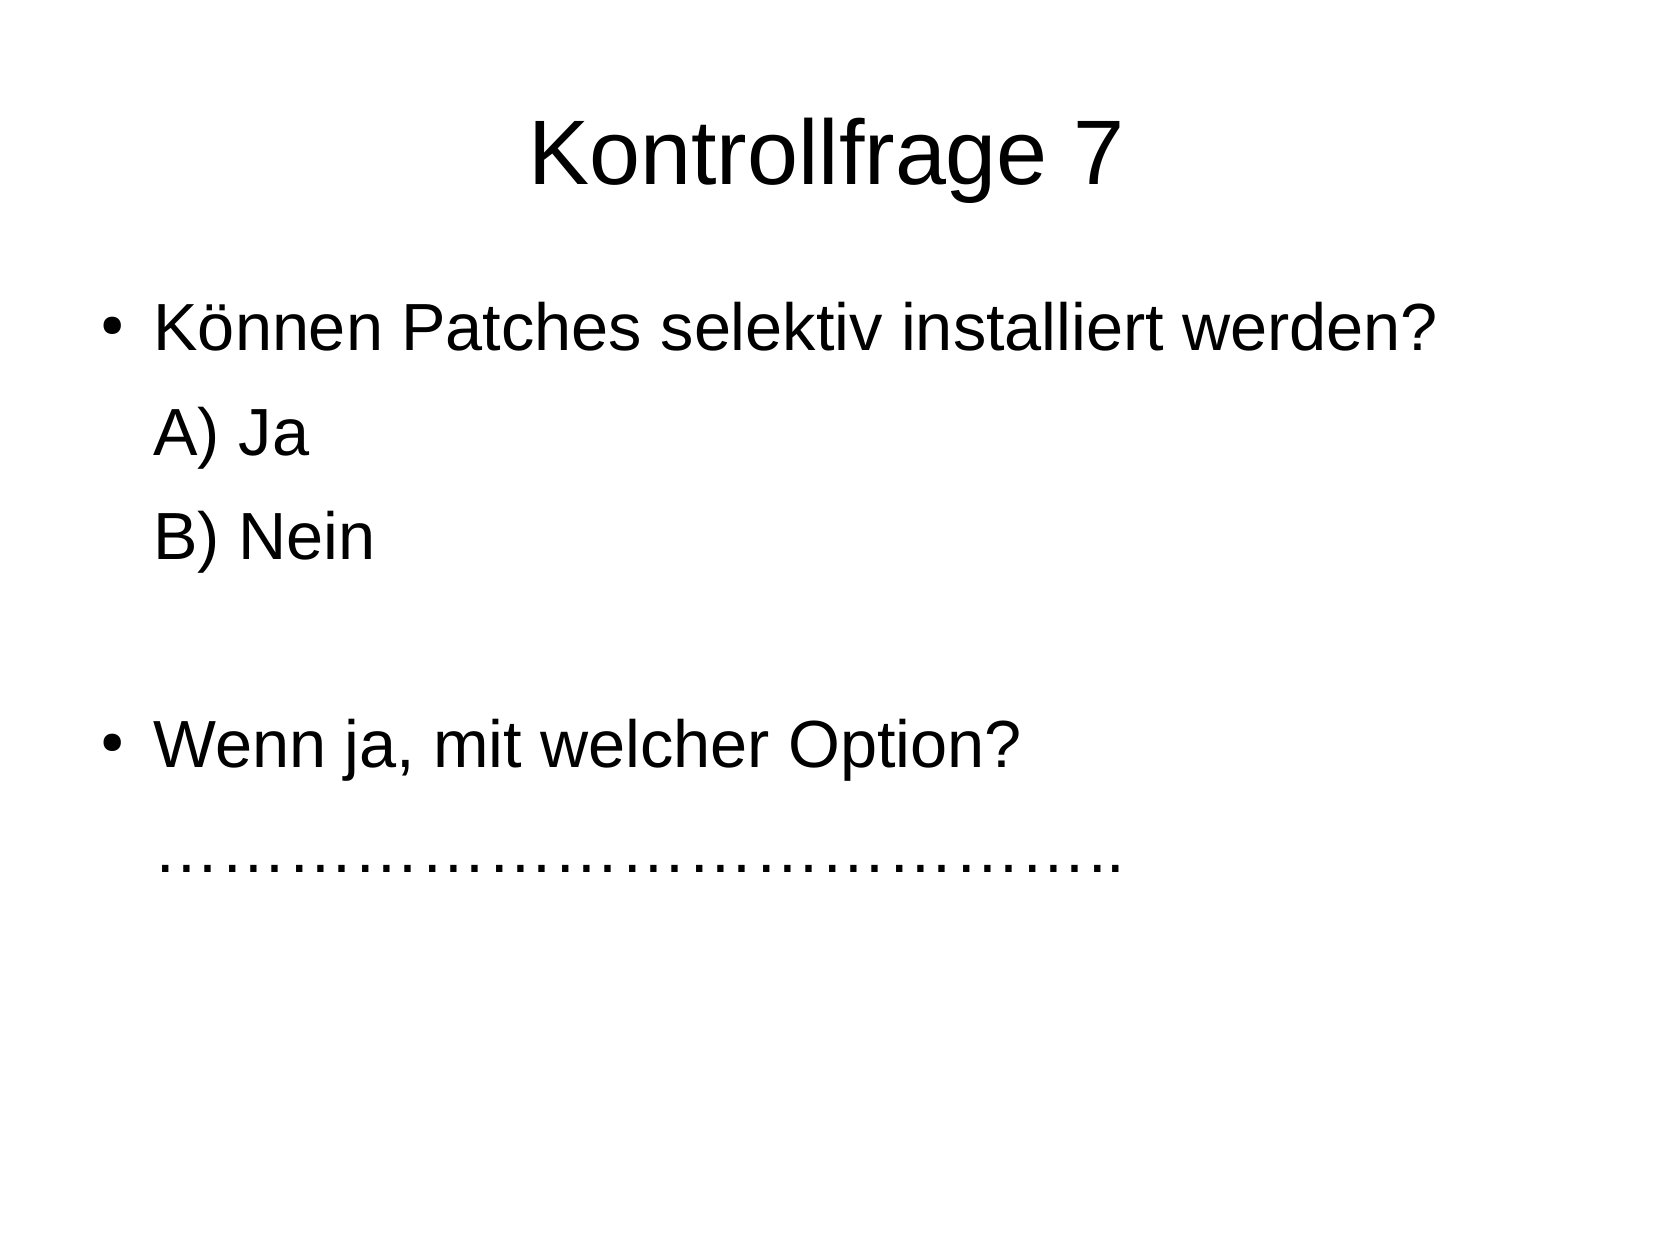

# Kontrollfrage 7
Können Patches selektiv installiert werden?
A) Ja
B) Nein
Wenn ja, mit welcher Option?
……………………………………..